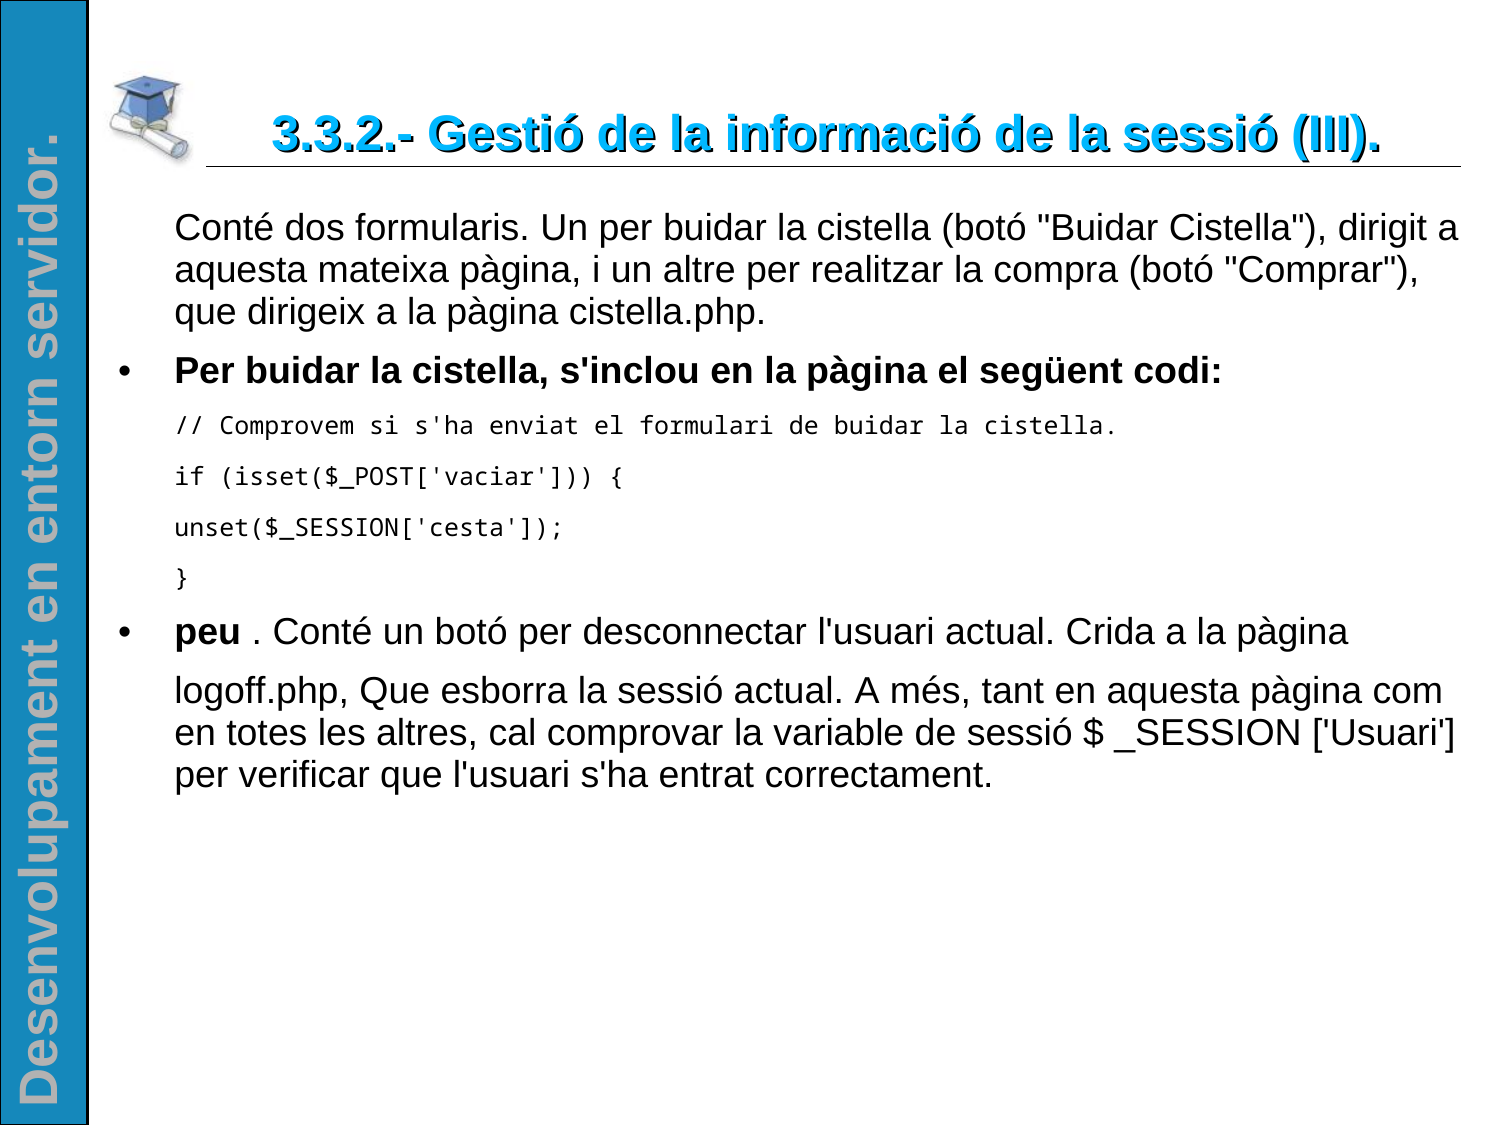

# 3.3.2.- Gestió de la informació de la sessió (III).
Conté dos formularis. Un per buidar la cistella (botó "Buidar Cistella"), dirigit a aquesta mateixa pàgina, i un altre per realitzar la compra (botó "Comprar"), que dirigeix a la pàgina cistella.php.
Per buidar la cistella, s'inclou en la pàgina el següent codi:
// Comprovem si s'ha enviat el formulari de buidar la cistella.
if (isset($_POST['vaciar'])) {
unset($_SESSION['cesta']);
}
peu . Conté un botó per desconnectar l'usuari actual. Crida a la pàgina
logoff.php, Que esborra la sessió actual. A més, tant en aquesta pàgina com en totes les altres, cal comprovar la variable de sessió $ _SESSION ['Usuari'] per verificar que l'usuari s'ha entrat correctament.